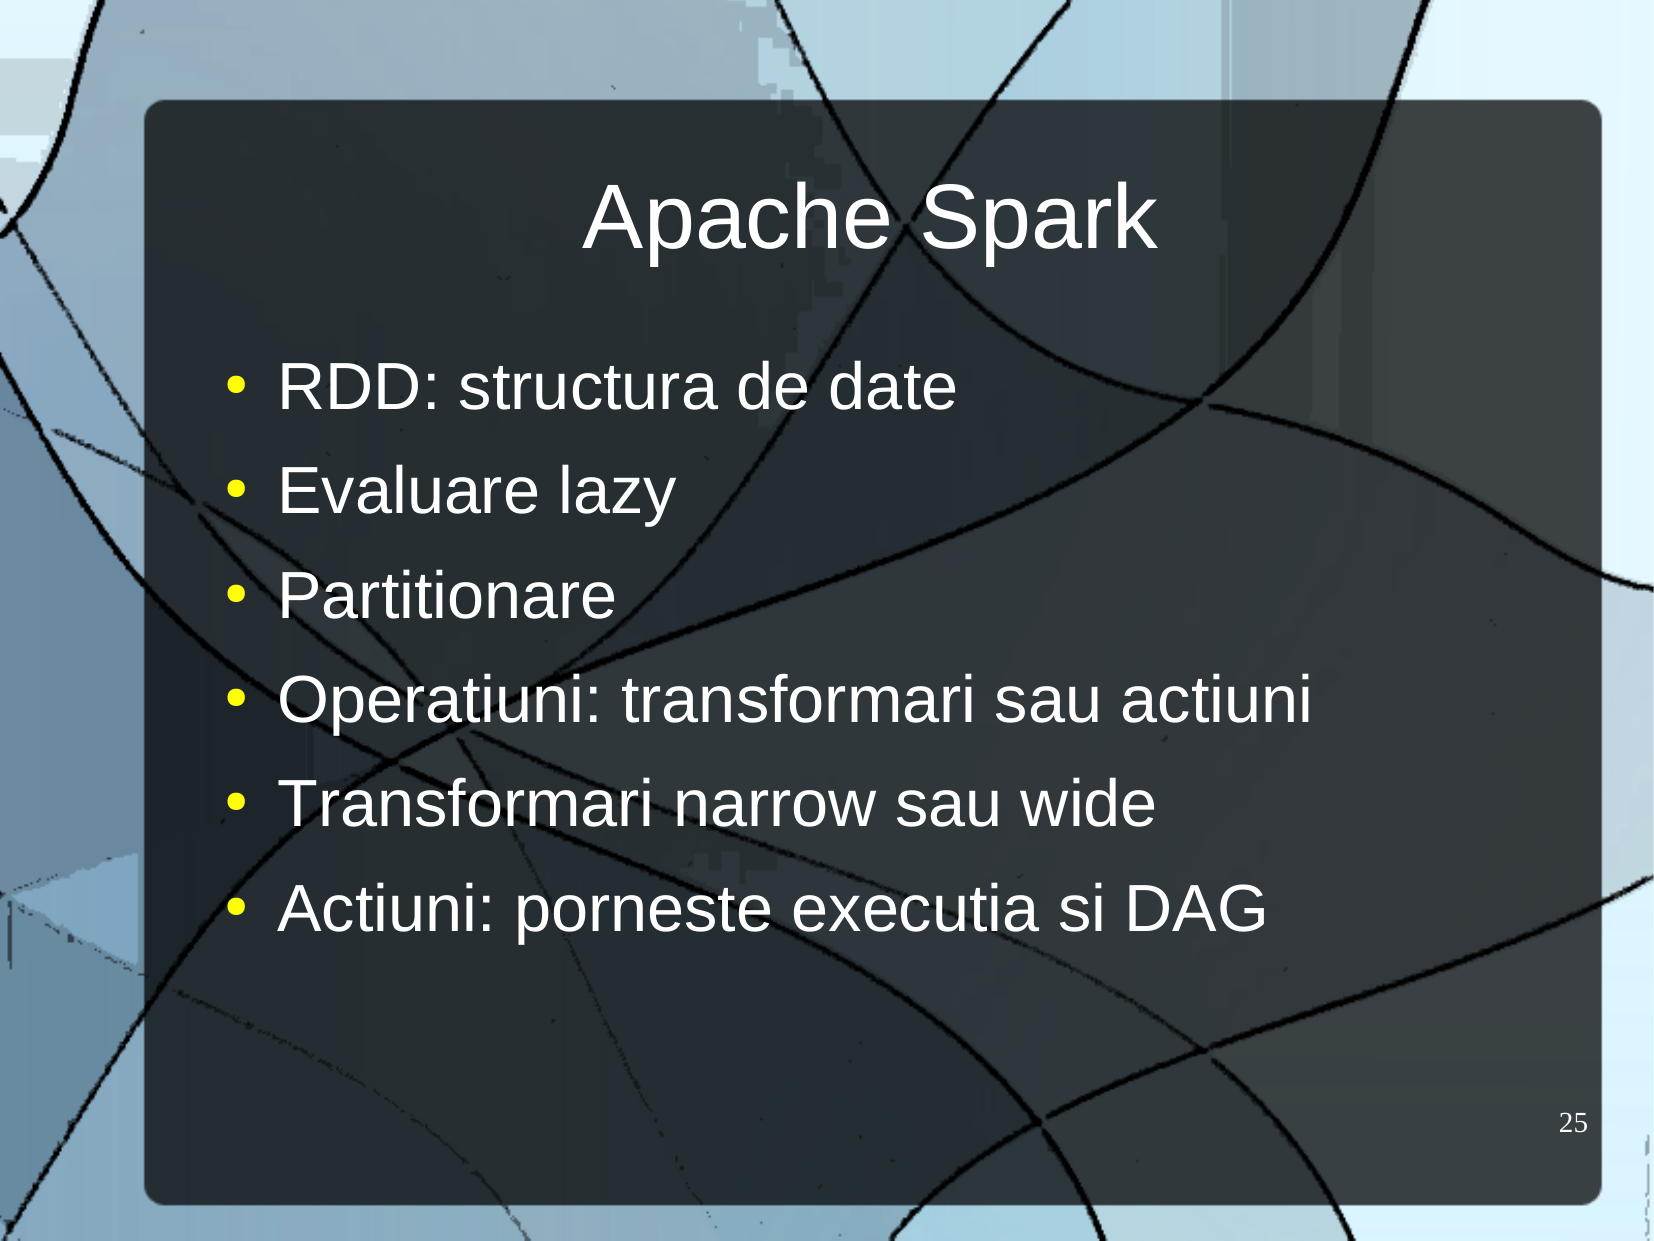

# Apache Spark
RDD: structura de date
Evaluare lazy
Partitionare
Operatiuni: transformari sau actiuni
Transformari narrow sau wide
Actiuni: porneste executia si DAG
25